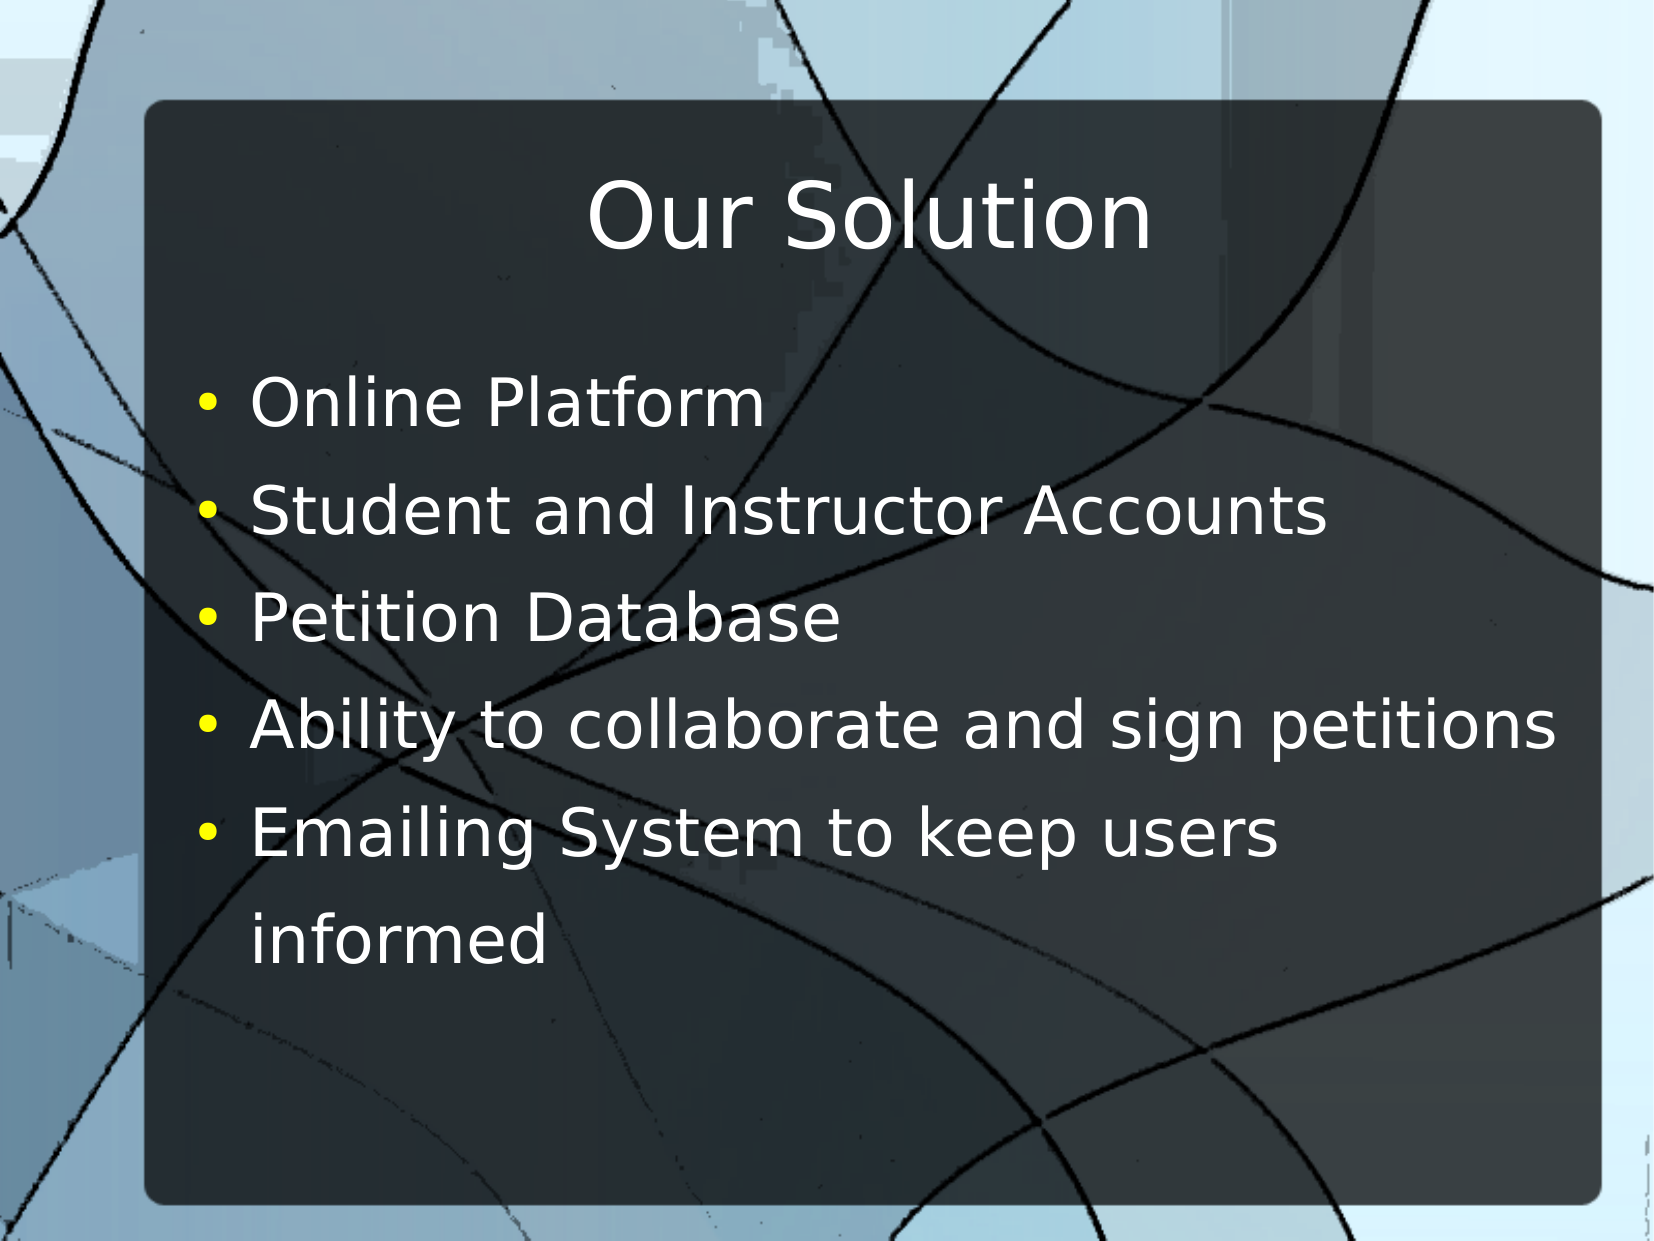

# Our Solution
Online Platform
Student and Instructor Accounts
Petition Database
Ability to collaborate and sign petitions
Emailing System to keep users
informed